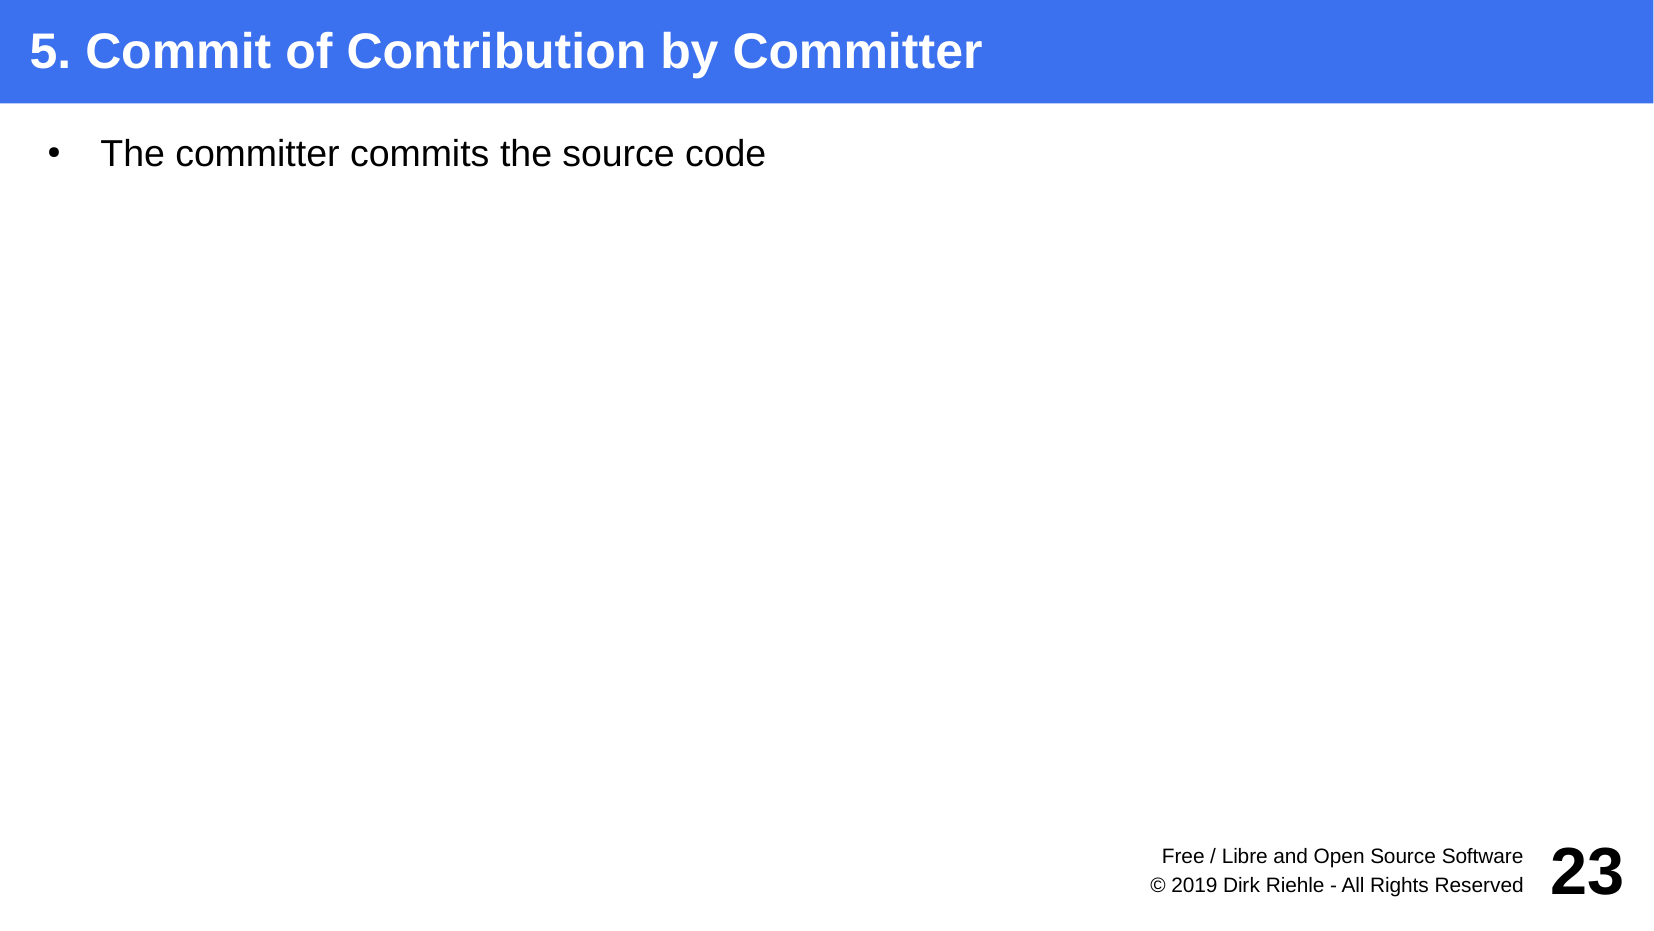

# 5. Commit of Contribution by Committer
The committer commits the source code
Free / Libre and Open Source Software
23
© 2019 Dirk Riehle - All Rights Reserved